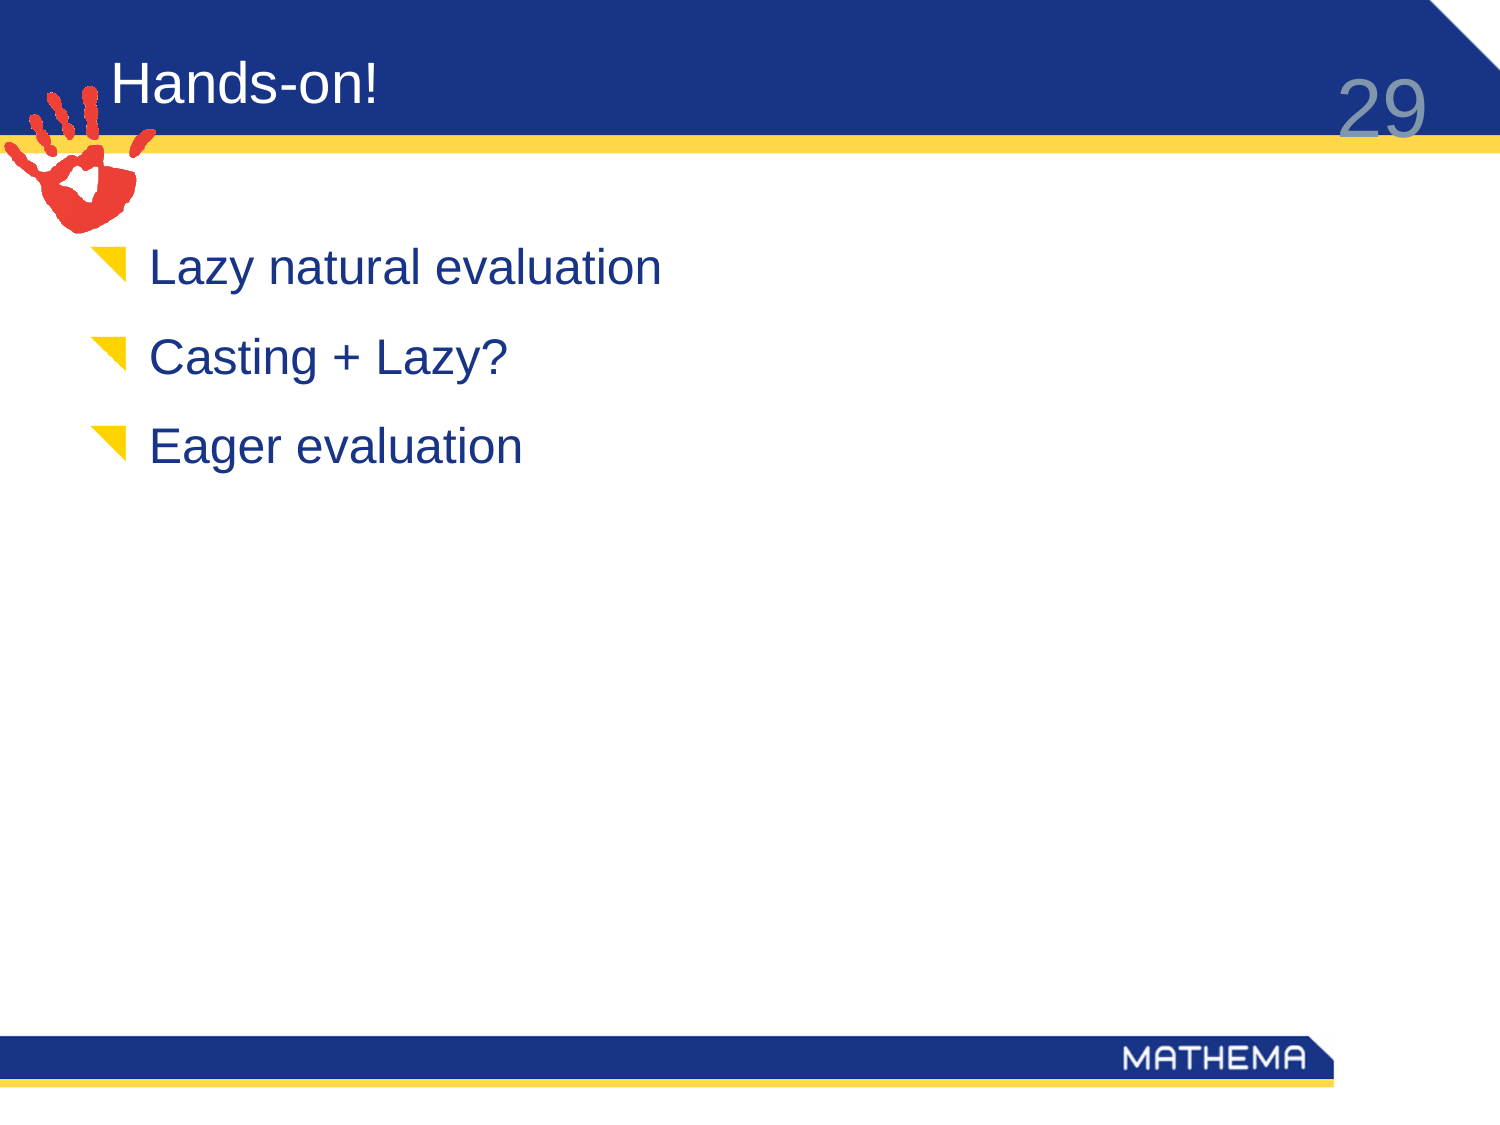

# Hands-on!
29
Lazy natural evaluation
Casting + Lazy?
Eager evaluation